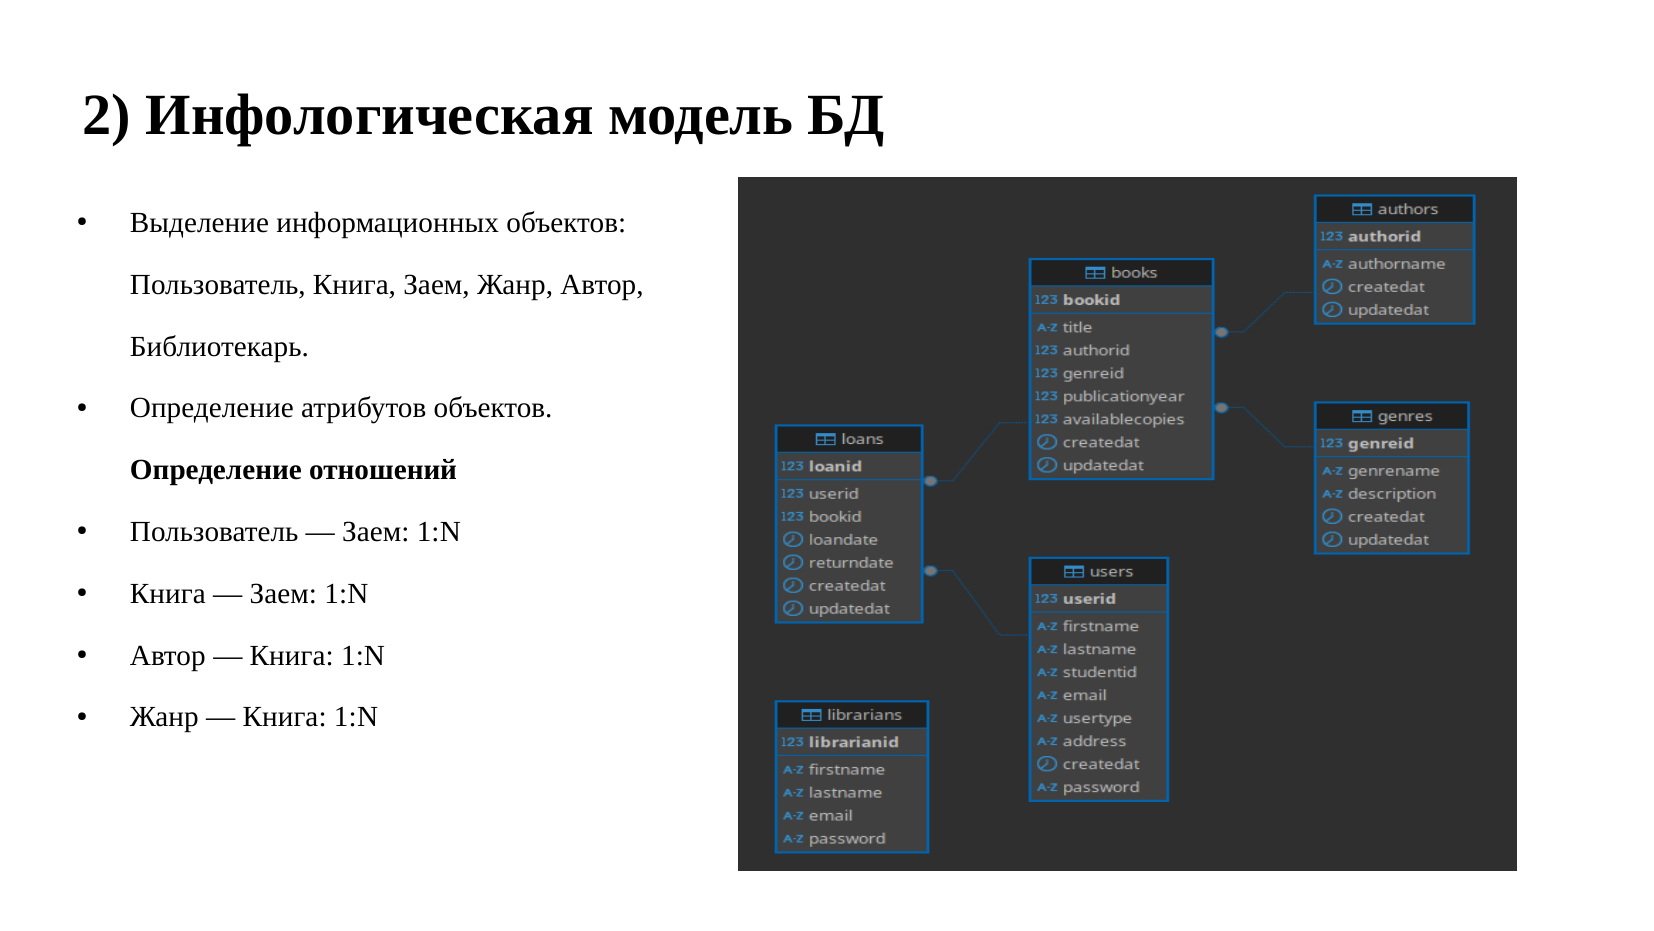

# 2) Инфологическая модель БД
Выделение информационных объектов:
Пользователь, Книга, Заем, Жанр, Автор,
Библиотекарь.
Определение атрибутов объектов.
Определение отношений
Пользователь — Заем: 1:N
Книга — Заем: 1:N
Автор — Книга: 1:N
Жанр — Книга: 1:N